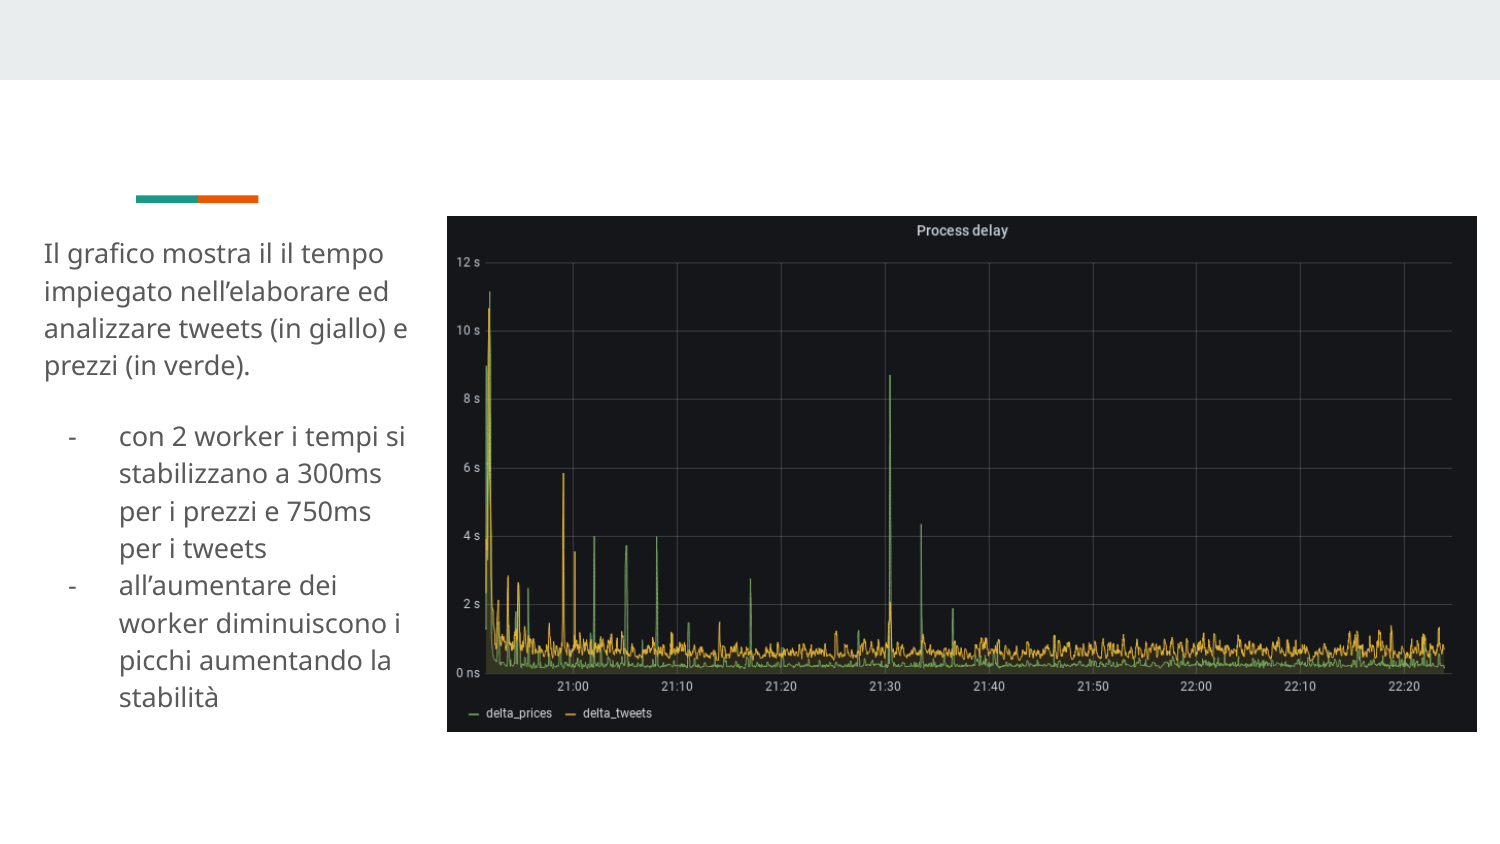

# Il grafico mostra il il tempo impiegato nell’elaborare ed analizzare tweets (in giallo) e prezzi (in verde).
con 2 worker i tempi si stabilizzano a 300ms per i prezzi e 750ms per i tweets
all’aumentare dei worker diminuiscono i picchi aumentando la stabilità